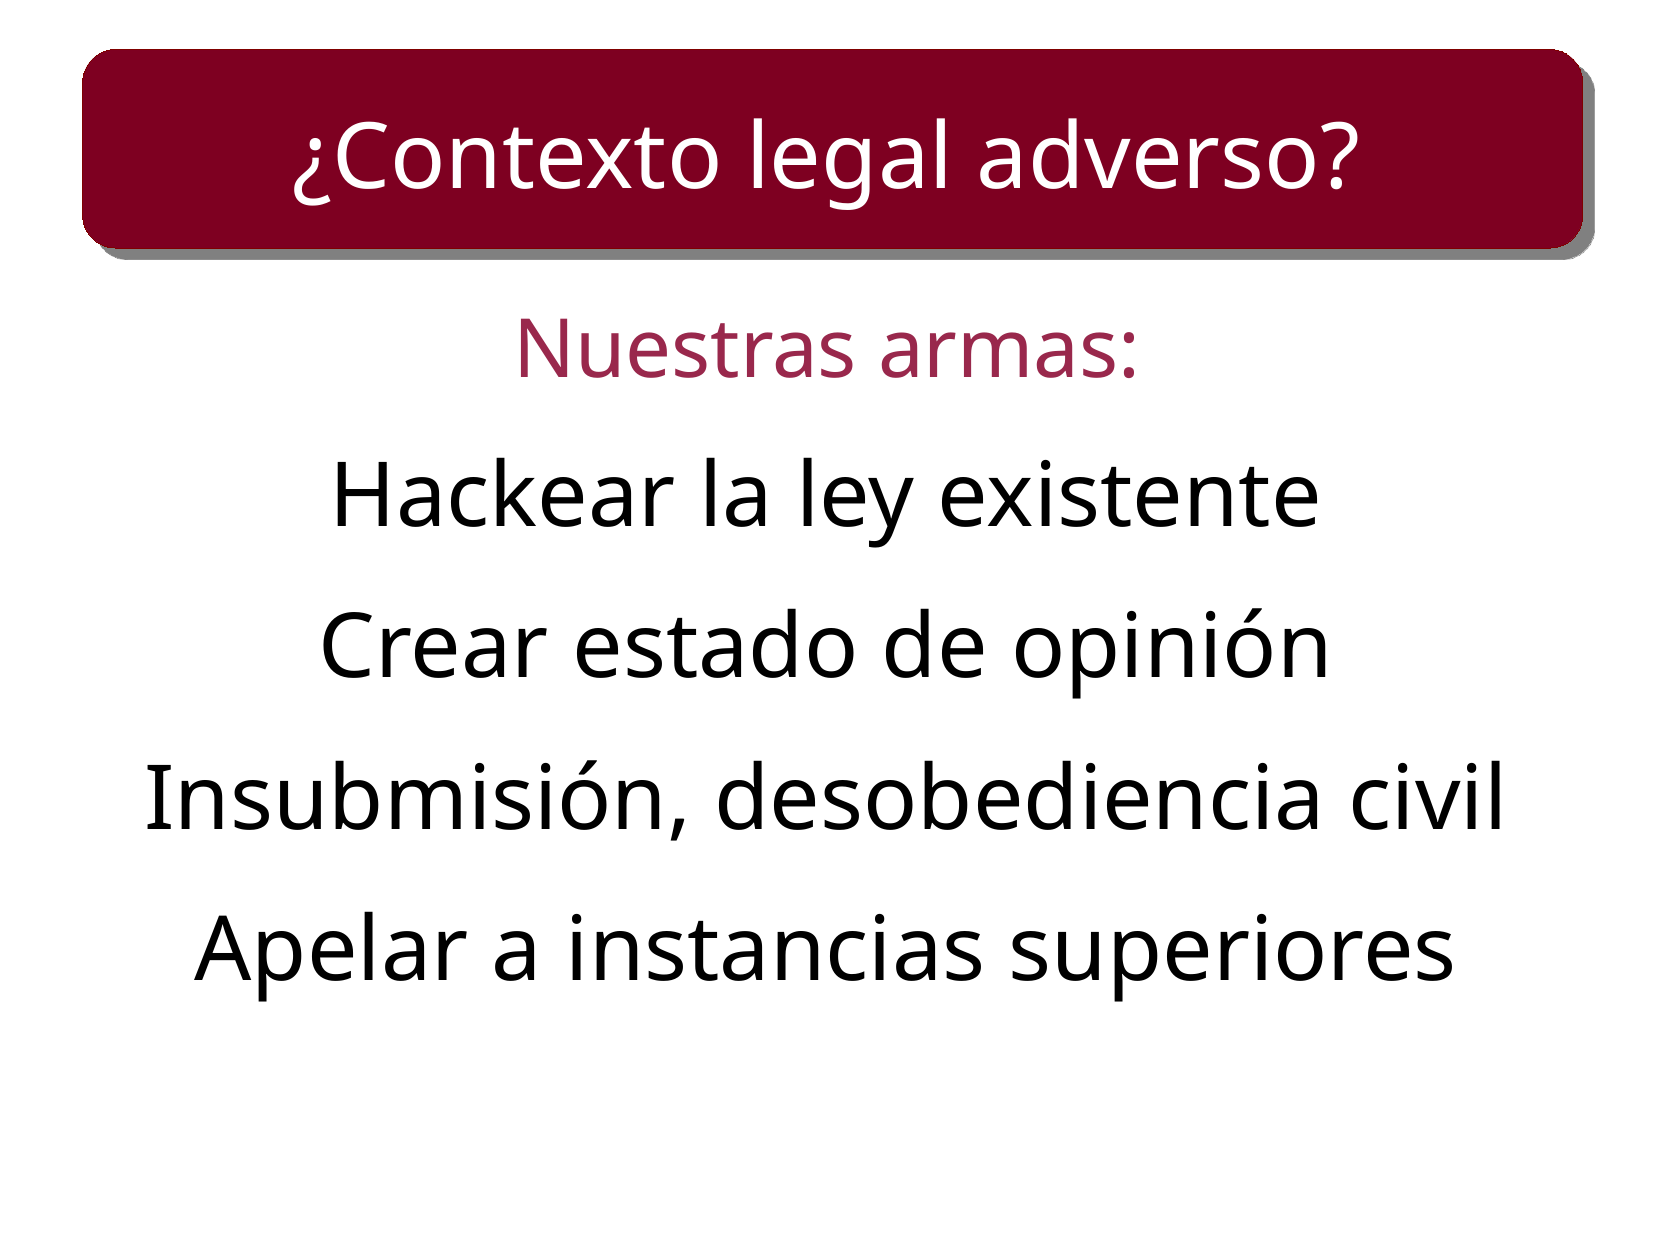

# ¿Contexto legal adverso?
Nuestras armas:
Hackear la ley existente
Crear estado de opinión
Insubmisión, desobediencia civil
Apelar a instancias superiores